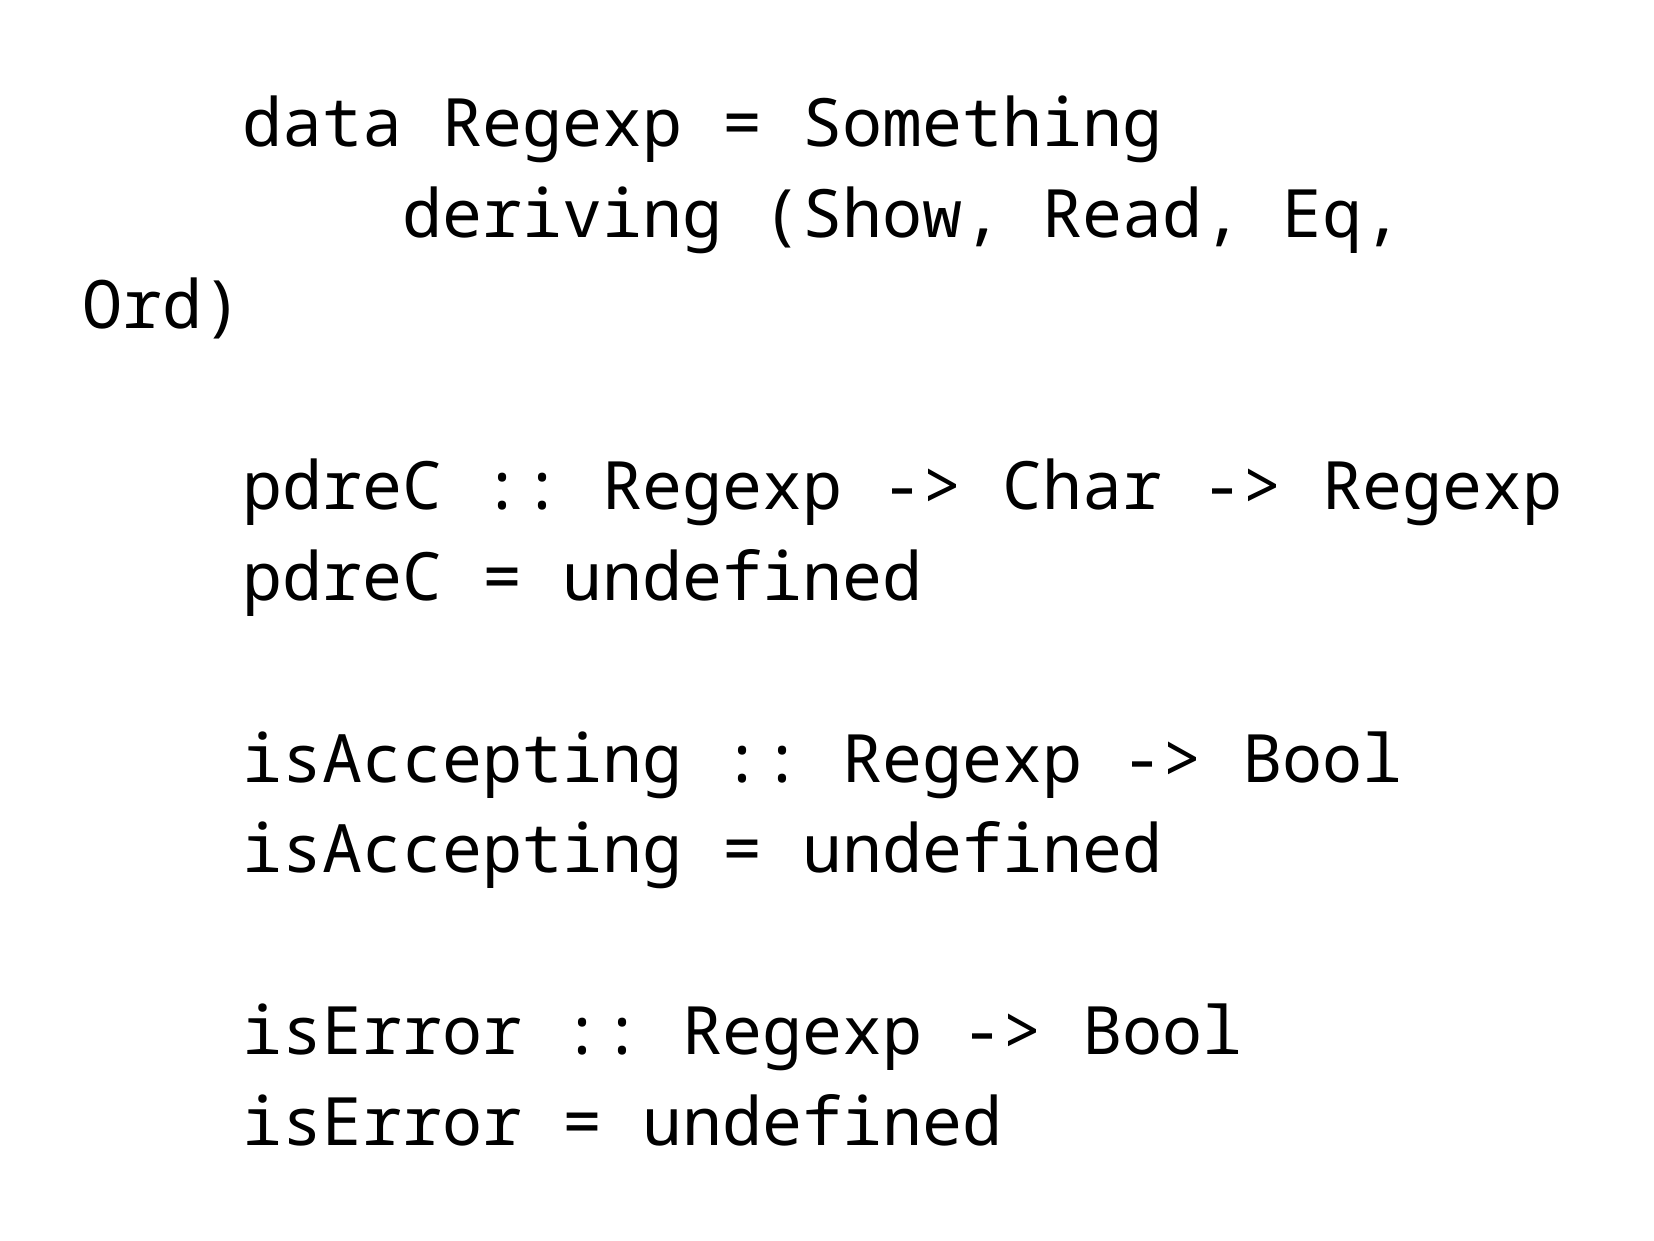

# data Regexp = Something
 deriving (Show, Read, Eq, Ord)
 pdreC :: Regexp -> Char -> Regexp
 pdreC = undefined
 isAccepting :: Regexp -> Bool
 isAccepting = undefined
 isError :: Regexp -> Bool
 isError = undefined